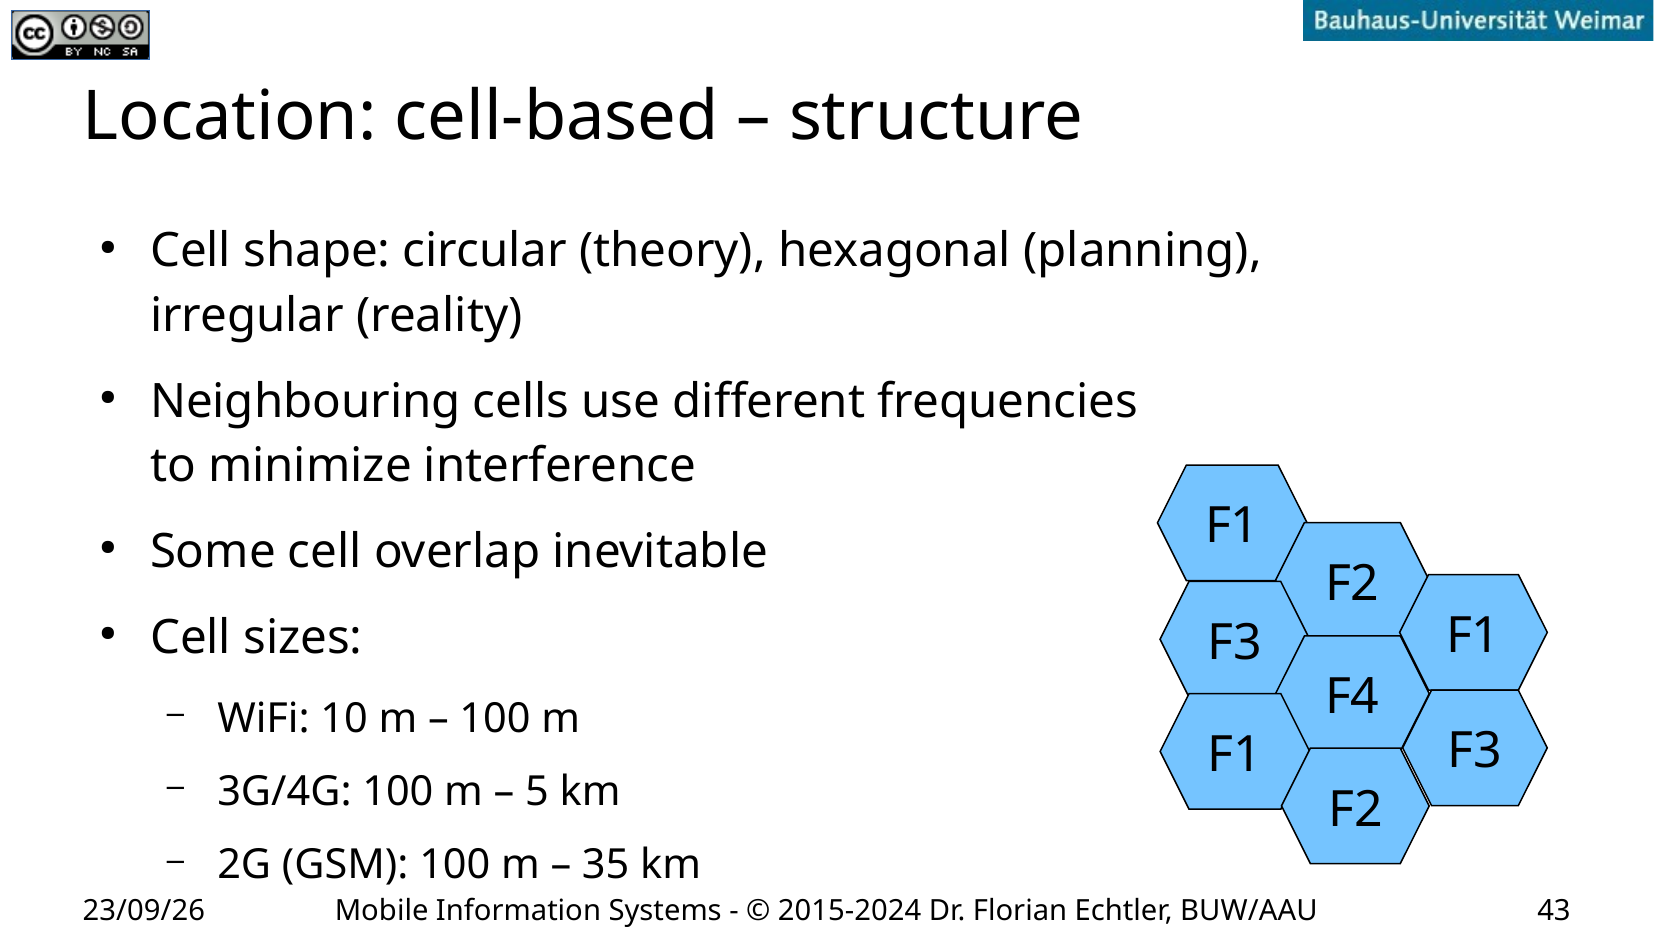

# Location: cell-based – structure
Cell shape: circular (theory), hexagonal (planning), irregular (reality)
Neighbouring cells use different frequencies to minimize interference
Some cell overlap inevitable
Cell sizes:
WiFi: 10 m – 100 m
3G/4G: 100 m – 5 km
2G (GSM): 100 m – 35 km
F1
F2
F1
F3
F4
F3
F1
F2
Mobile Information Systems - © 2015-2024 Dr. Florian Echtler, BUW/AAU
43